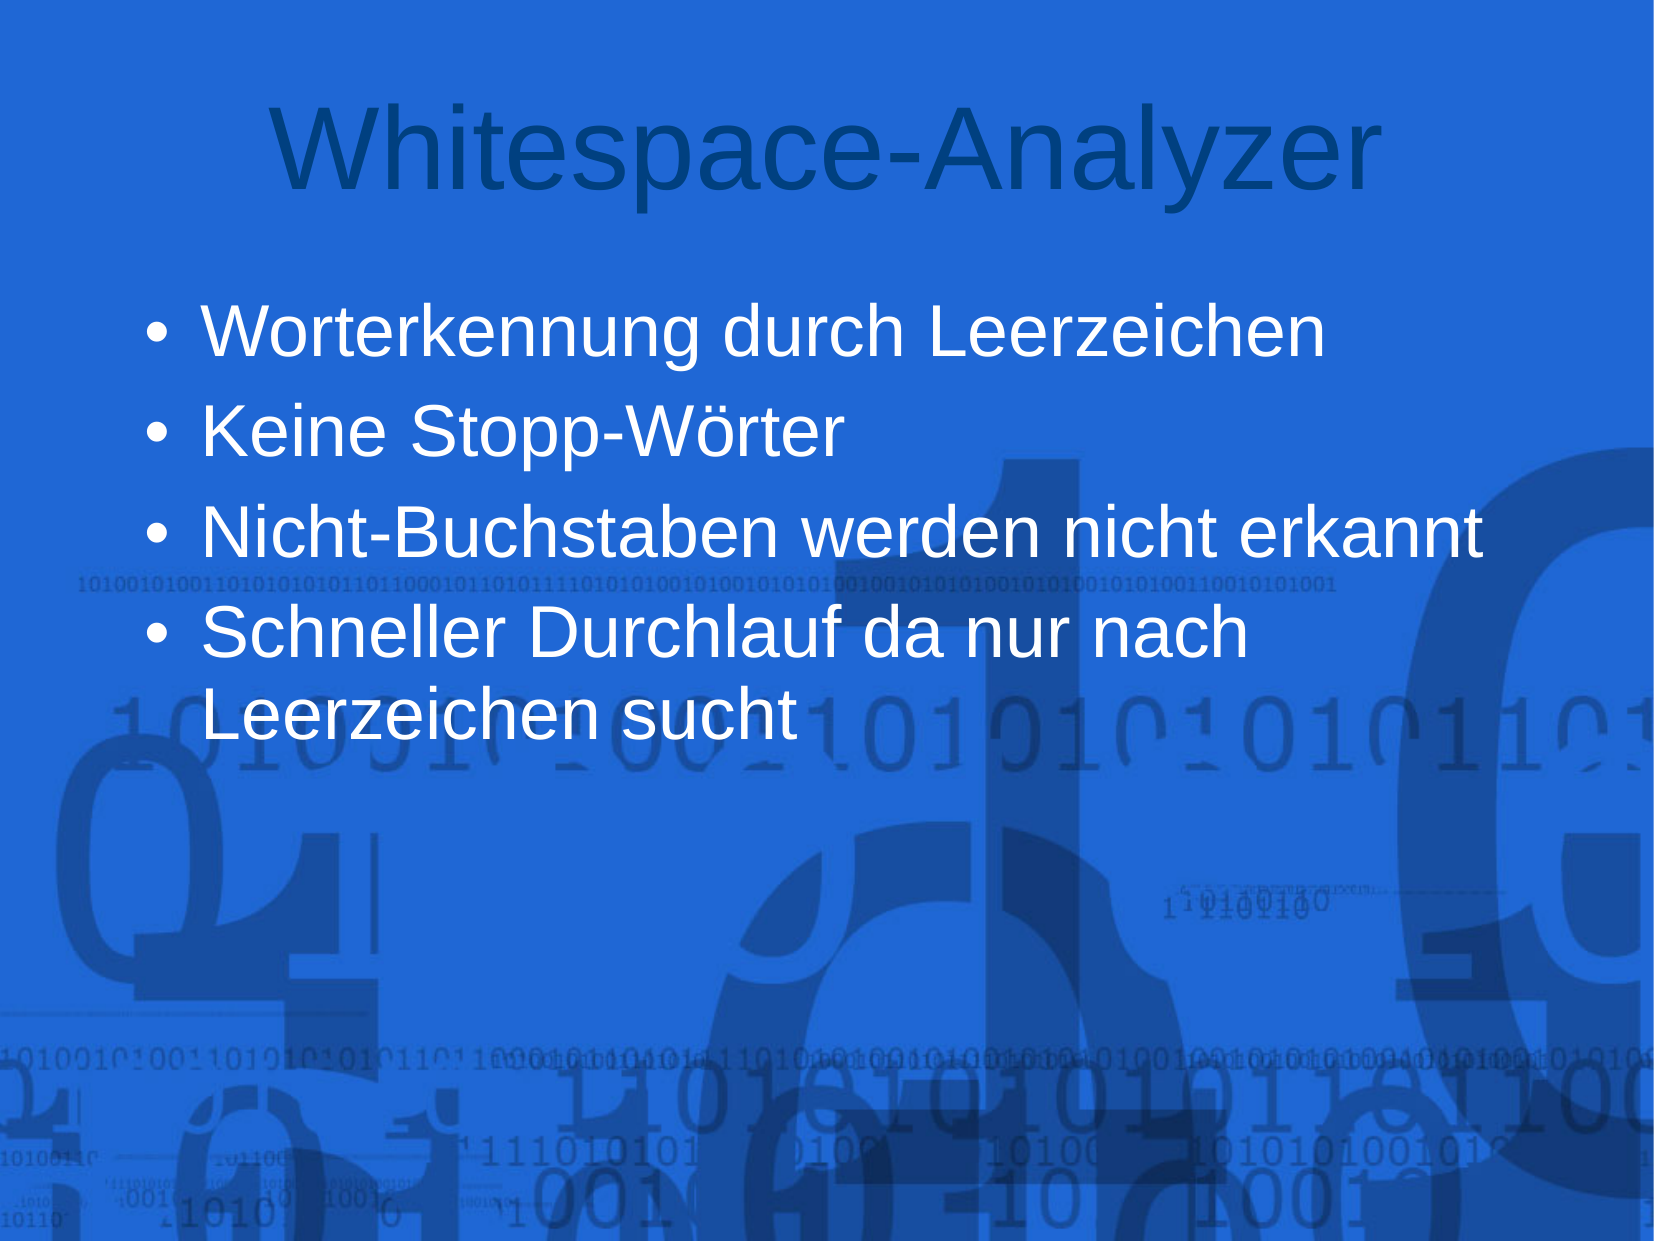

# Whitespace-Analyzer
Worterkennung durch Leerzeichen
Keine Stopp-Wörter
Nicht-Buchstaben werden nicht erkannt
Schneller Durchlauf da nur nach Leerzeichen sucht